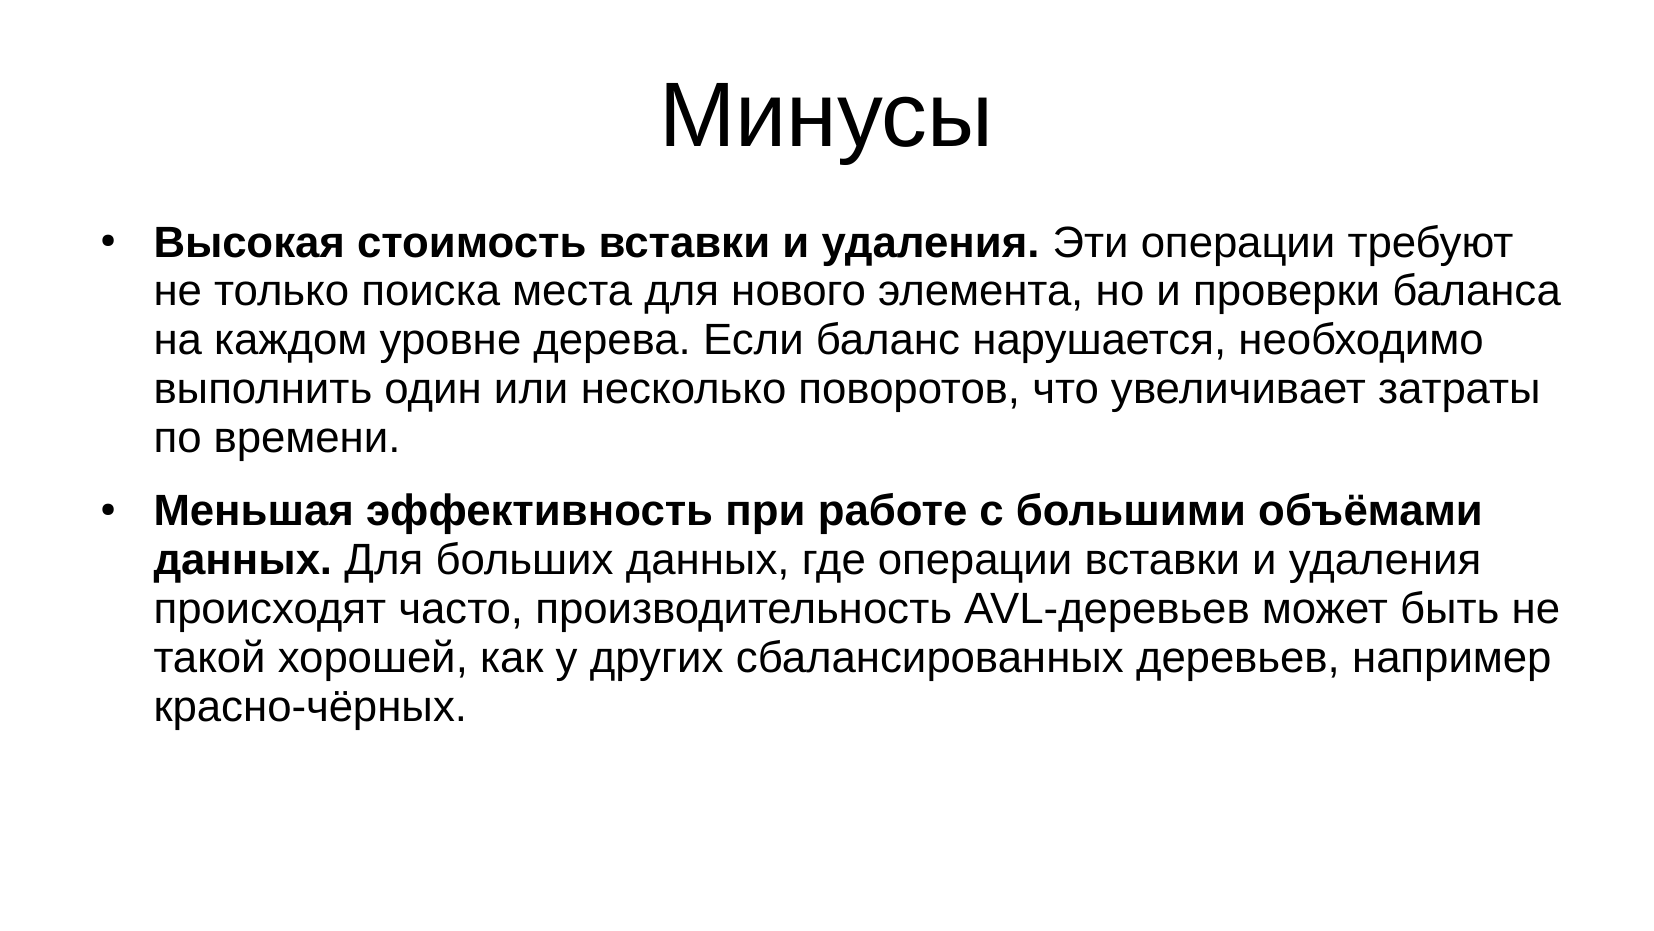

# Минусы
Высокая стоимость вставки и удаления. Эти операции требуют не только поиска места для нового элемента, но и проверки баланса на каждом уровне дерева. Если баланс нарушается, необходимо выполнить один или несколько поворотов, что увеличивает затраты по времени.
Меньшая эффективность при работе с большими объёмами данных. Для больших данных, где операции вставки и удаления происходят часто, производительность AVL-деревьев может быть не такой хорошей, как у других сбалансированных деревьев, например красно-чёрных.